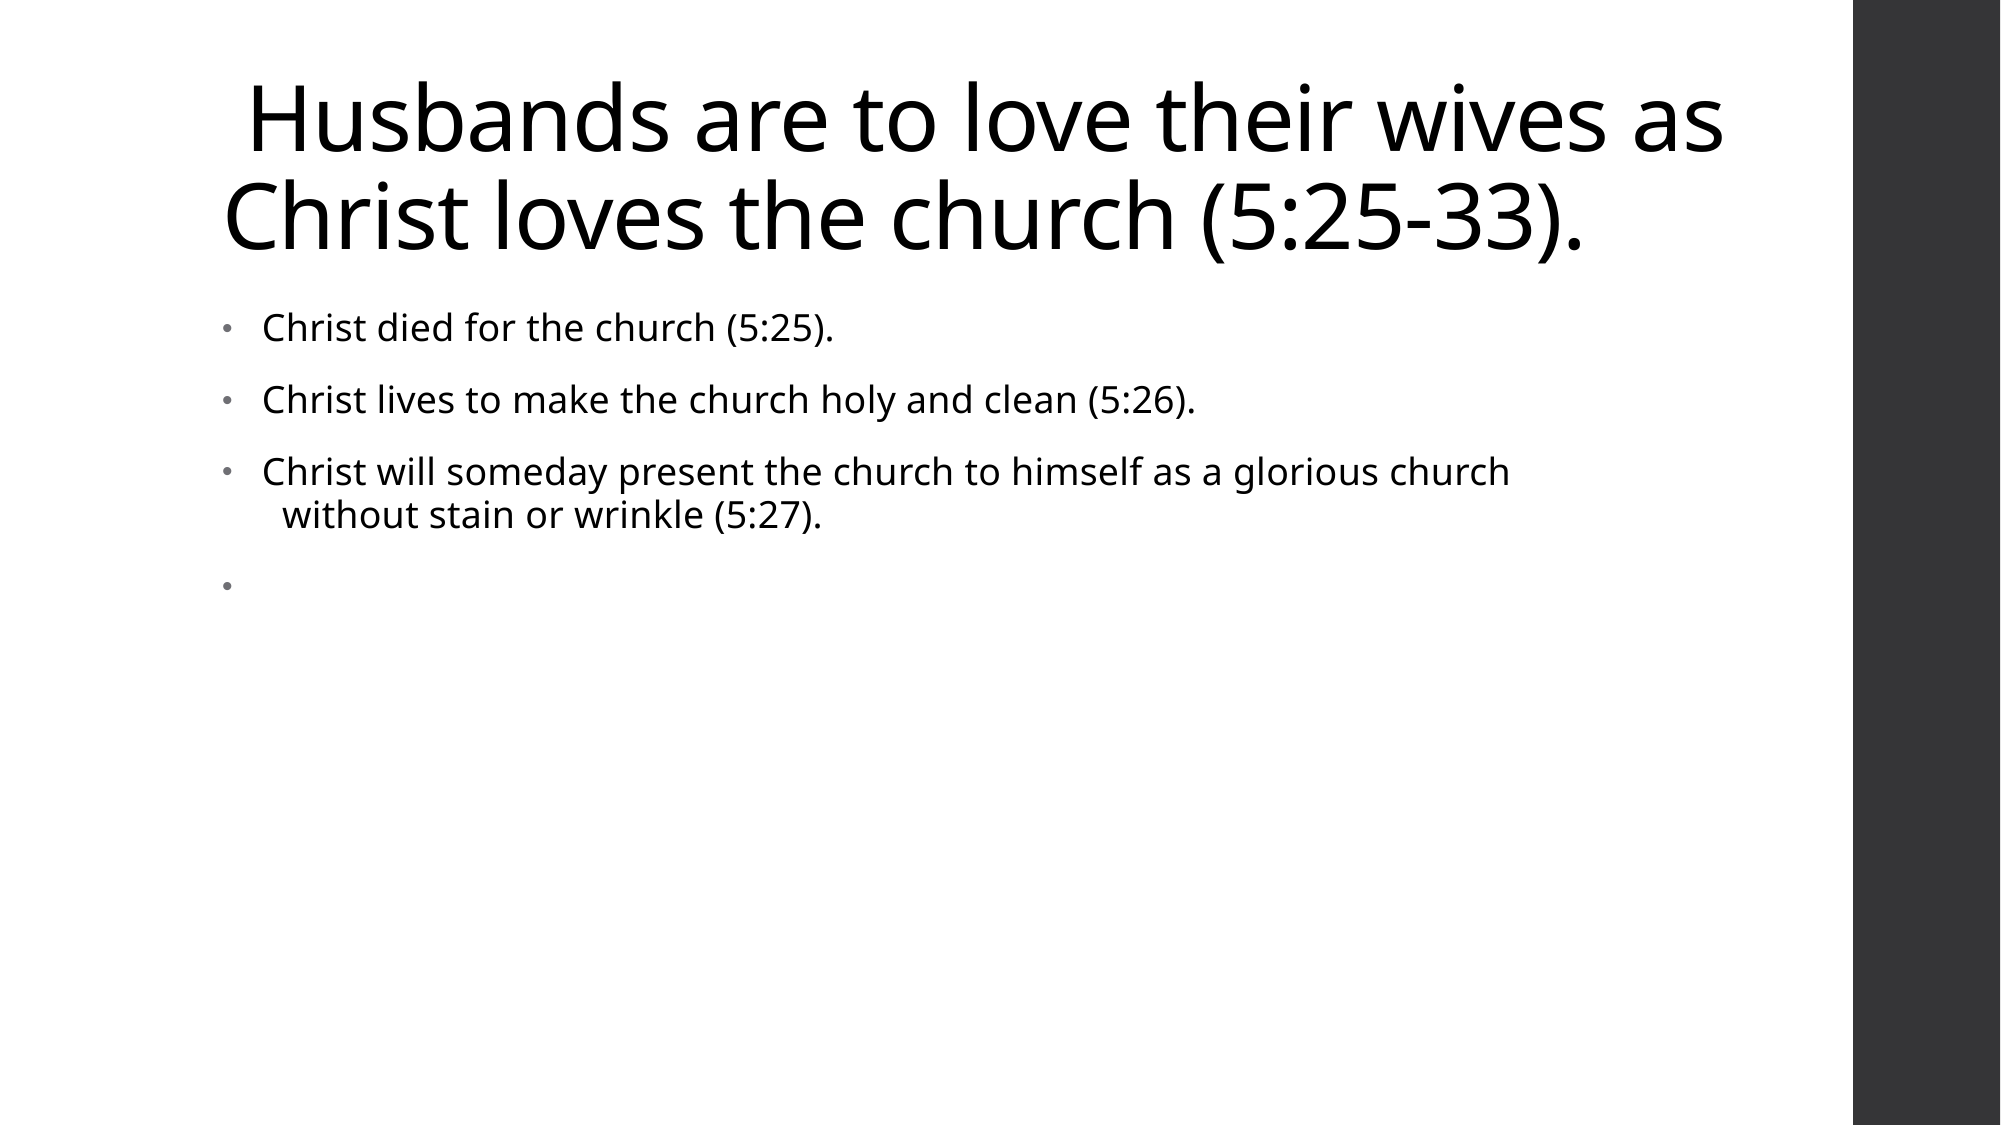

# Husbands are to love their wives as Christ loves the church (5:25-33).
 Christ died for the church (5:25).
 Christ lives to make the church holy and clean (5:26).
 Christ will someday present the church to himself as a glorious church without stain or wrinkle (5:27).